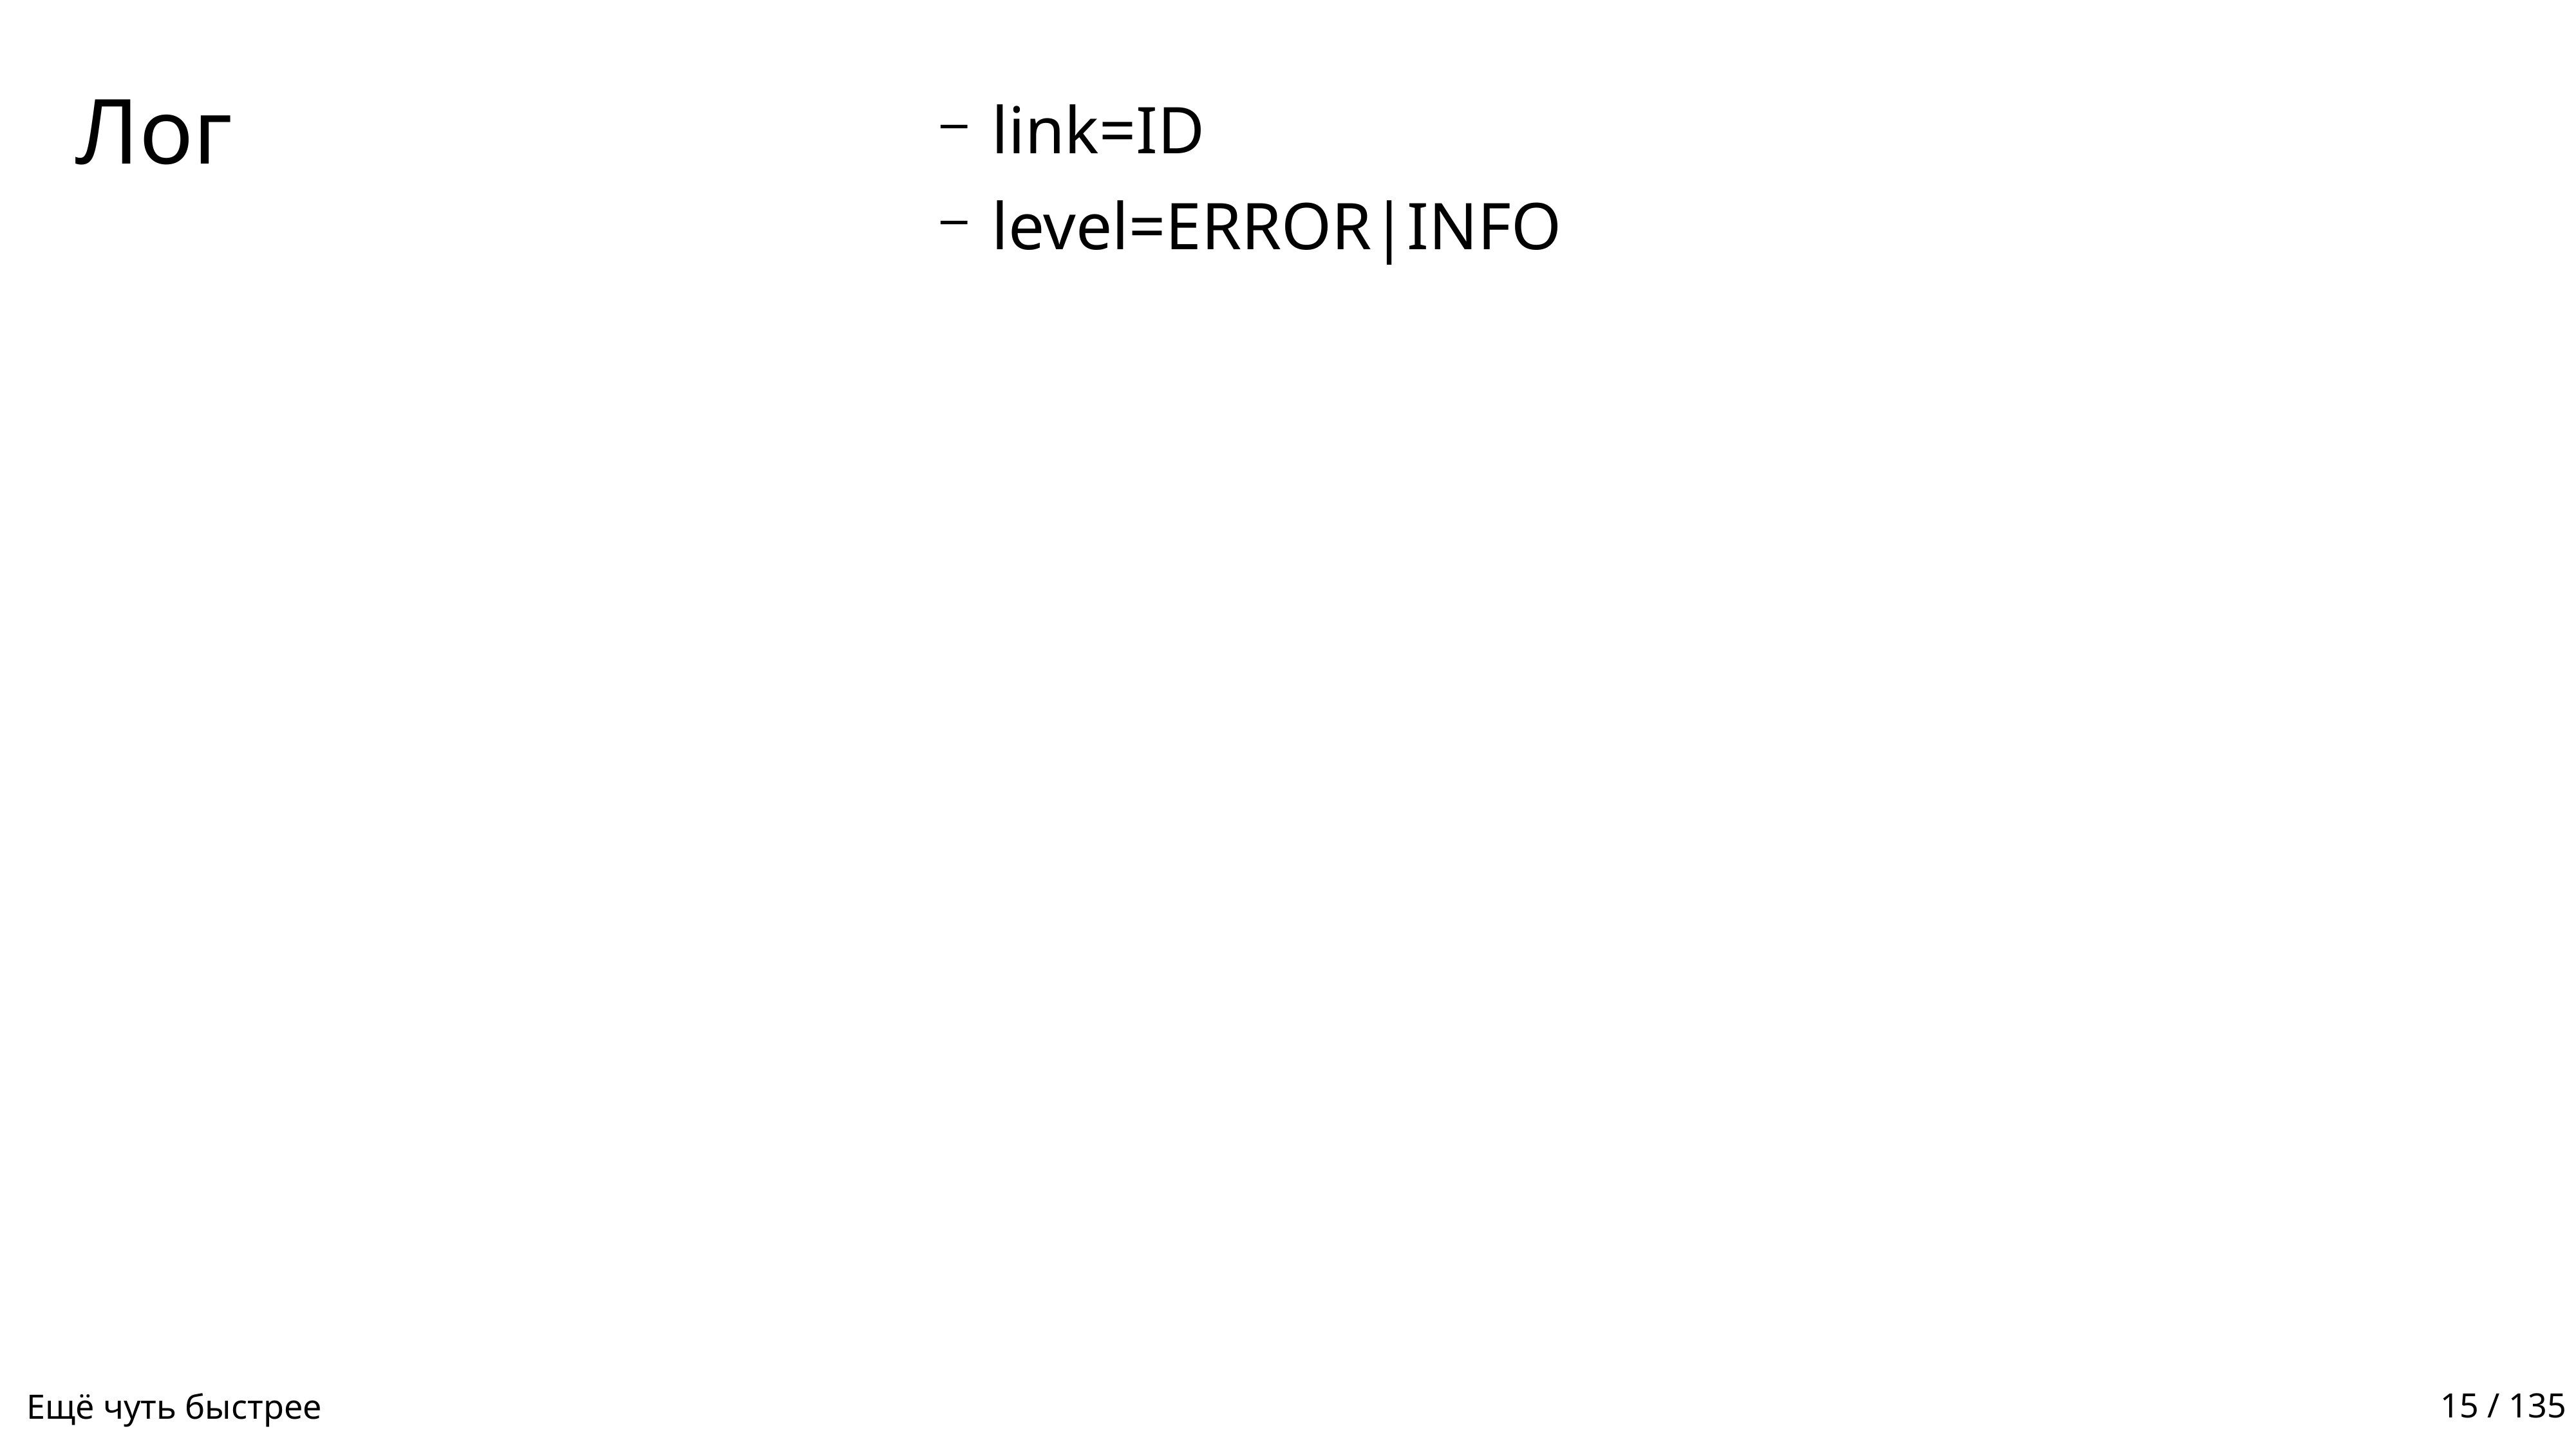

# Лог
 link=ID
 level=ERROR|INFO
Ещё чуть быстрее